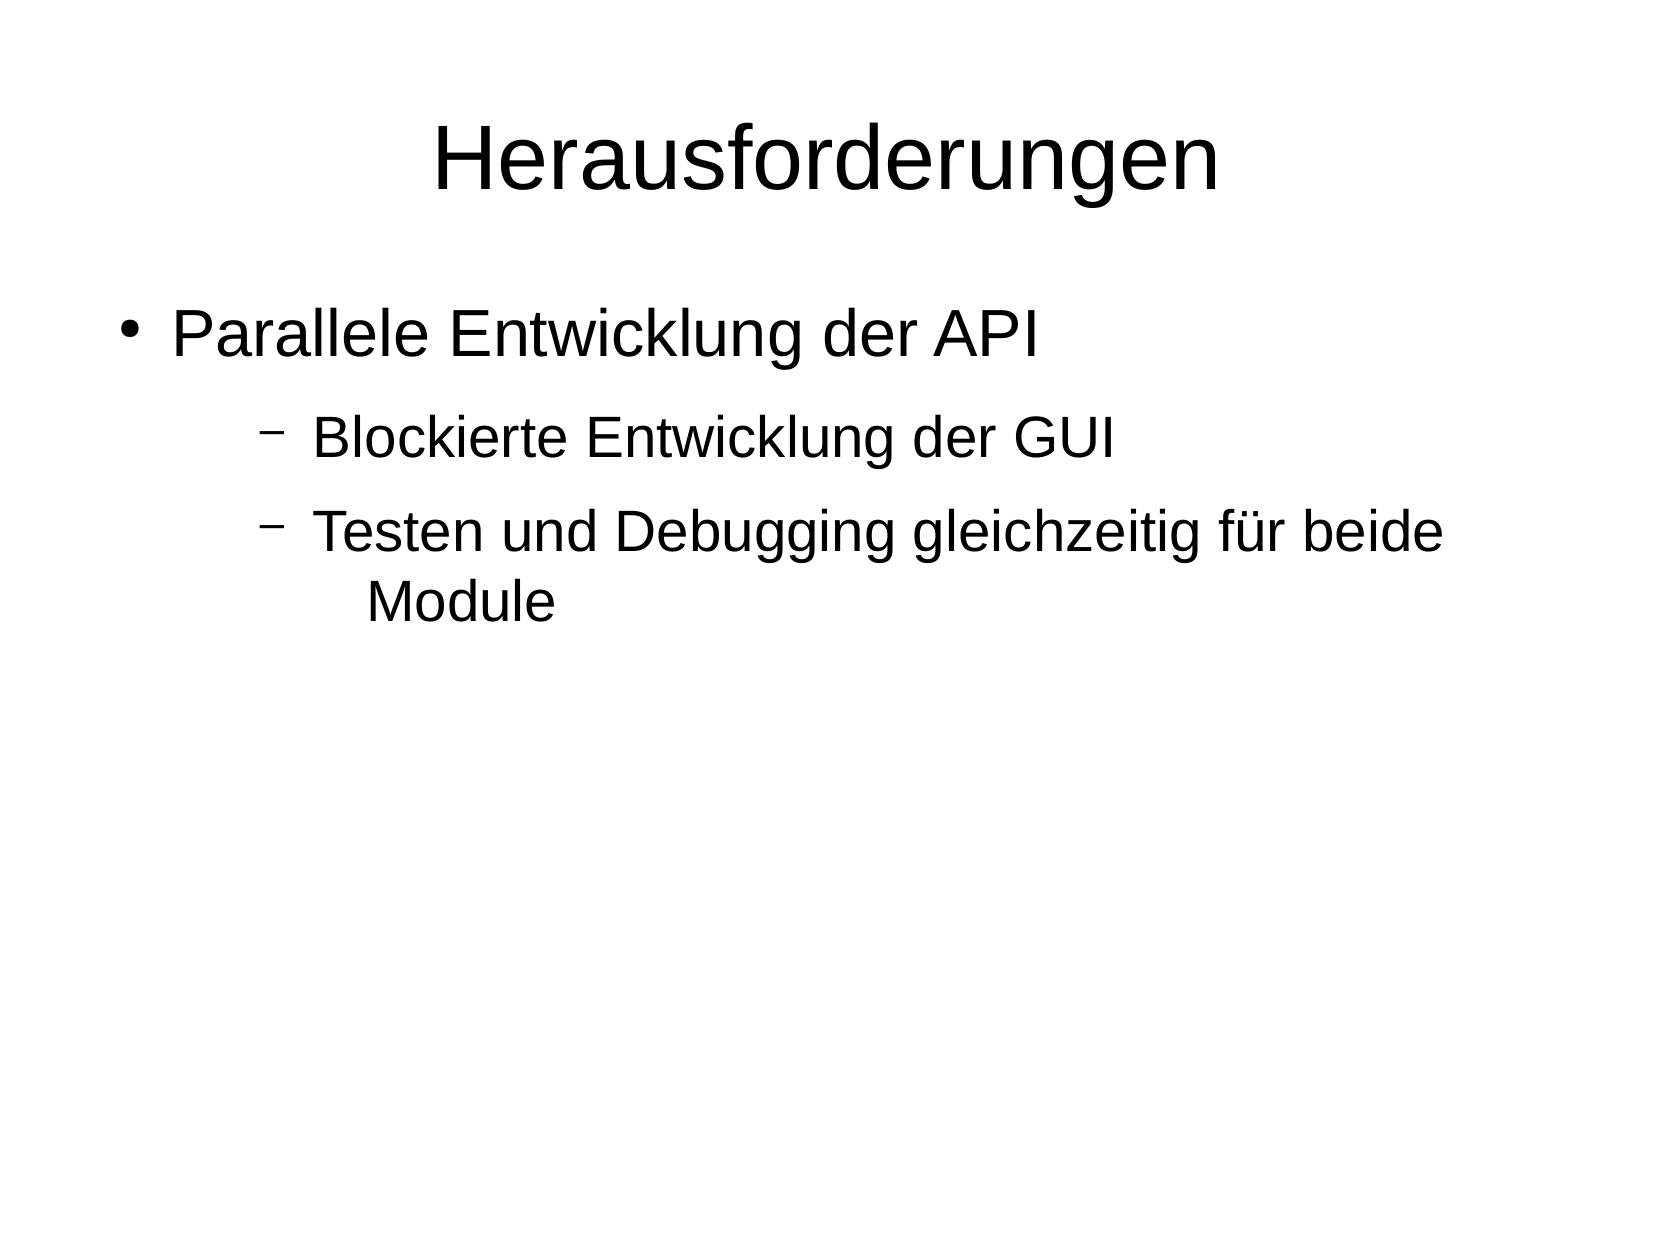

# Herausforderungen
Parallele Entwicklung der API
Blockierte Entwicklung der GUI
Testen und Debugging gleichzeitig für beide Module